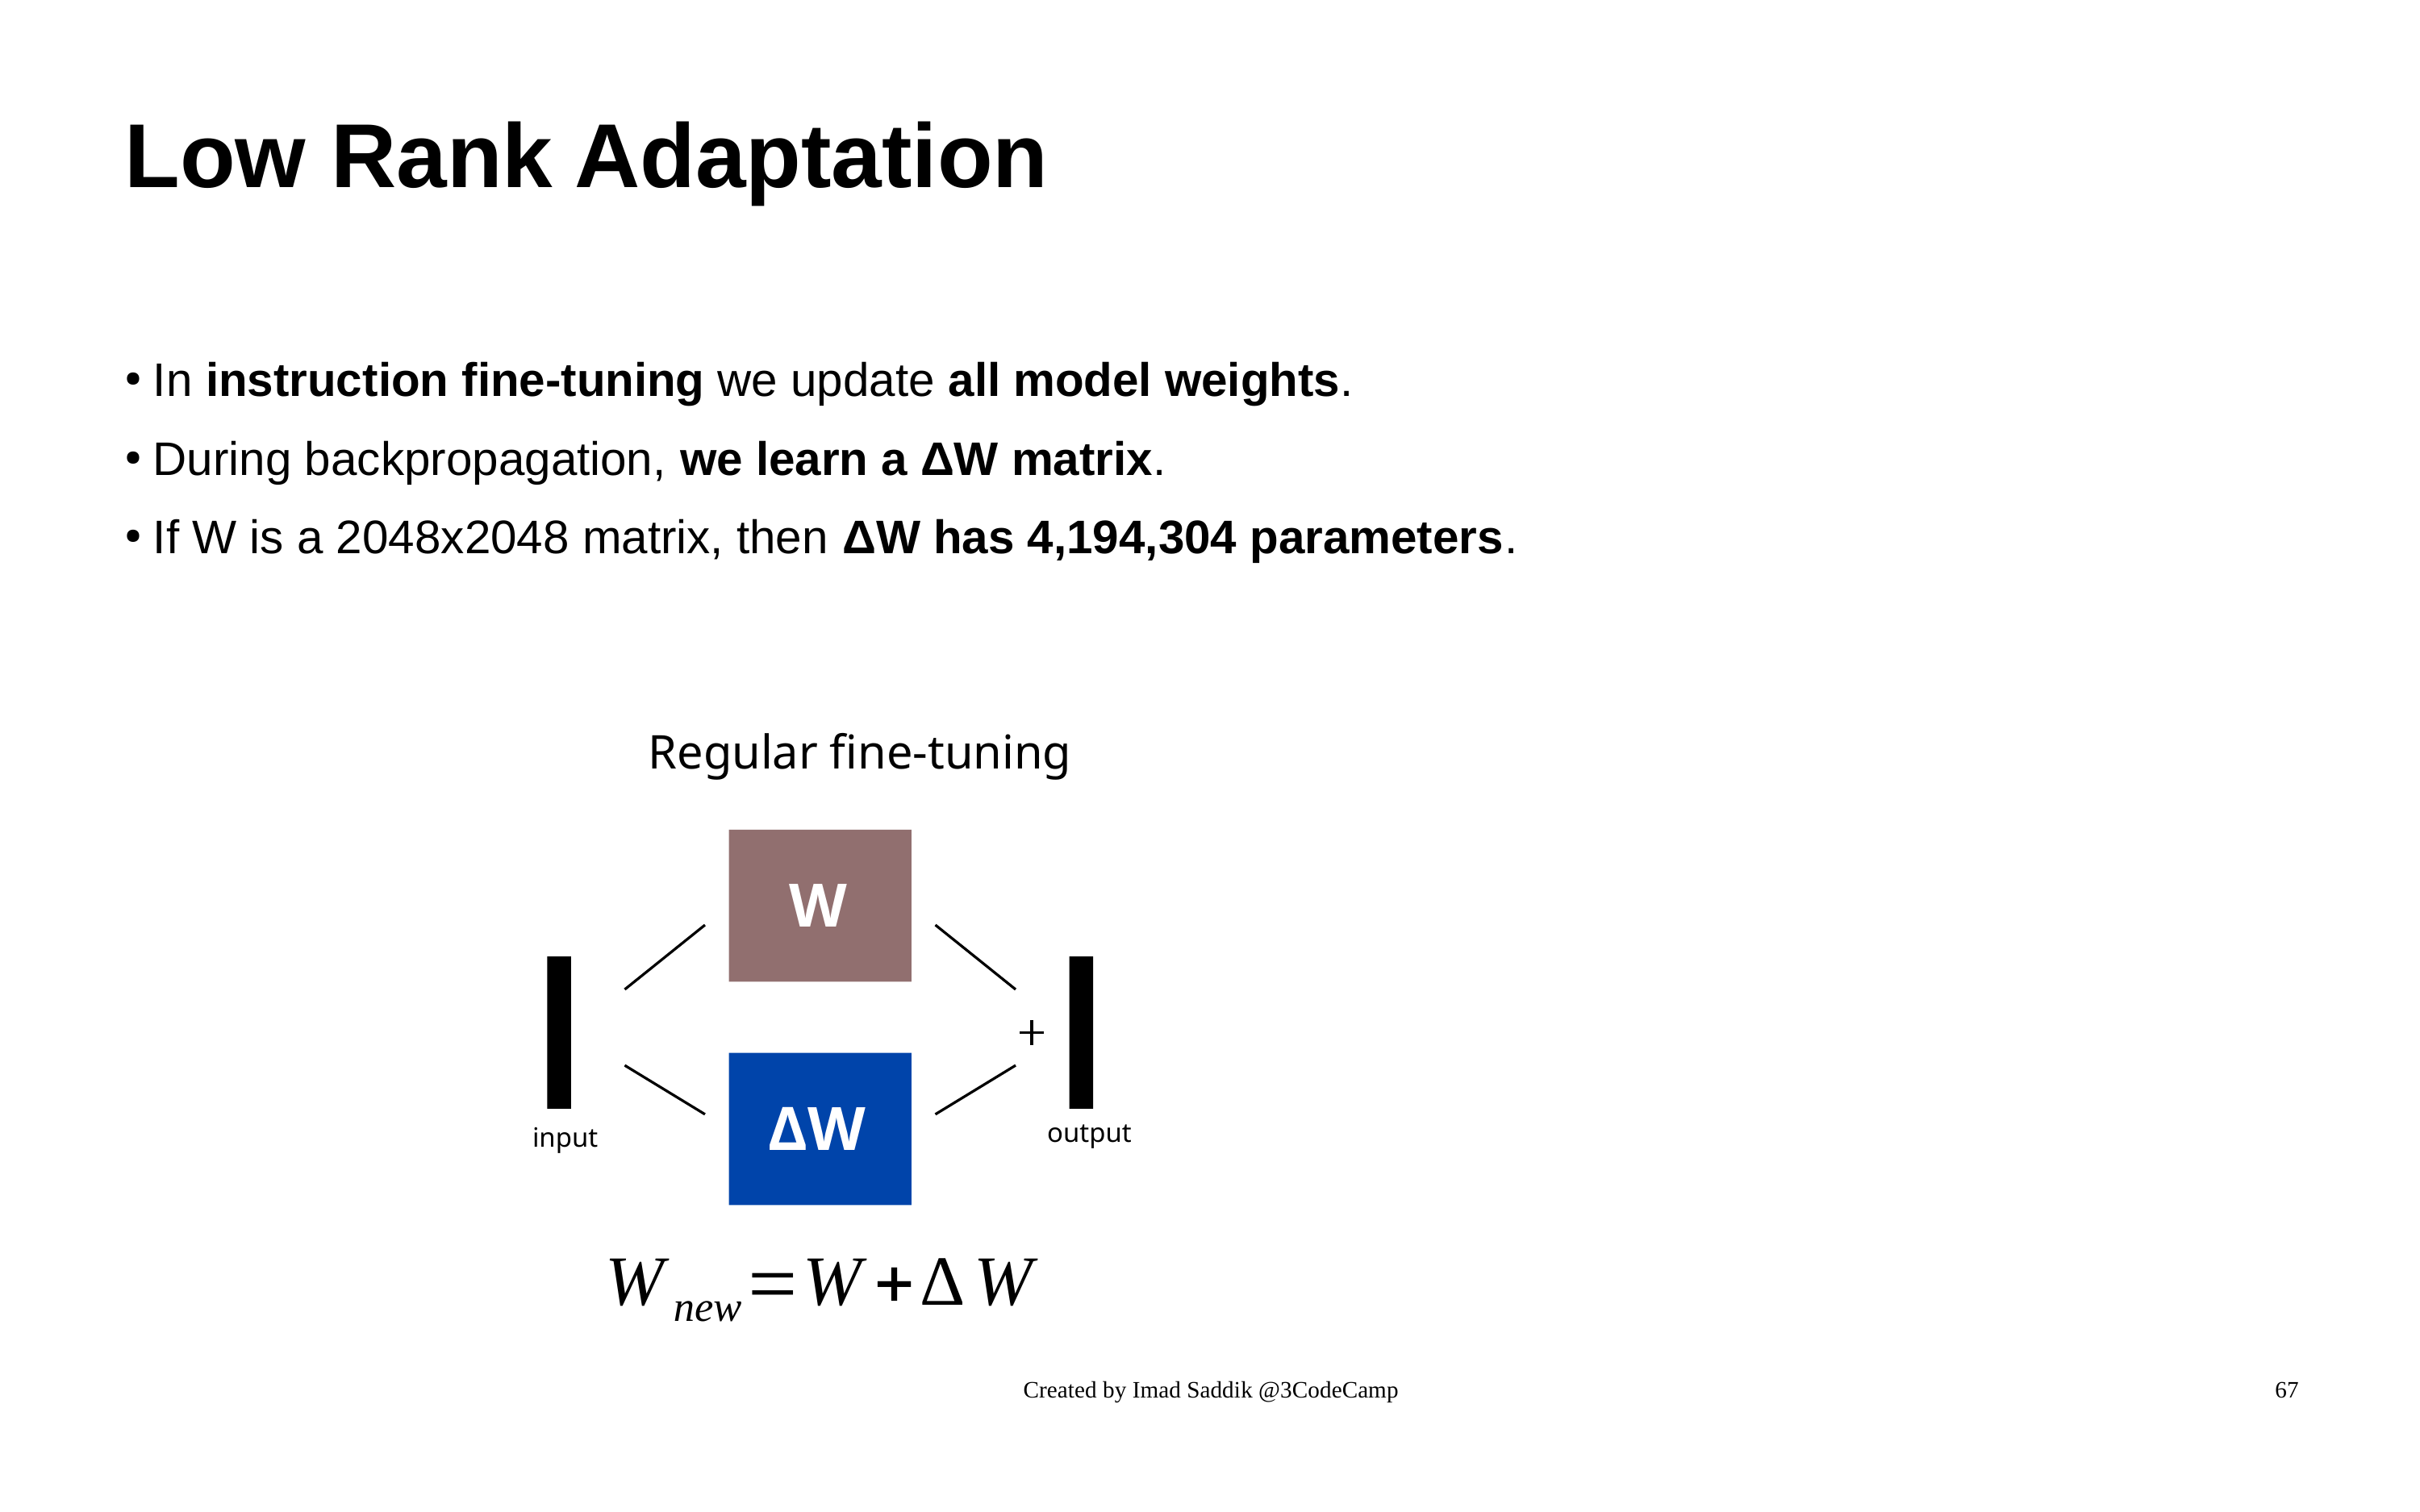

Low Rank Adaptation
In instruction fine-tuning we update all model weights.
During backpropagation, we learn a ΔW matrix.
If W is a 2048x2048 matrix, then ΔW has 4,194,304 parameters.
Created by Imad Saddik @3CodeCamp
67